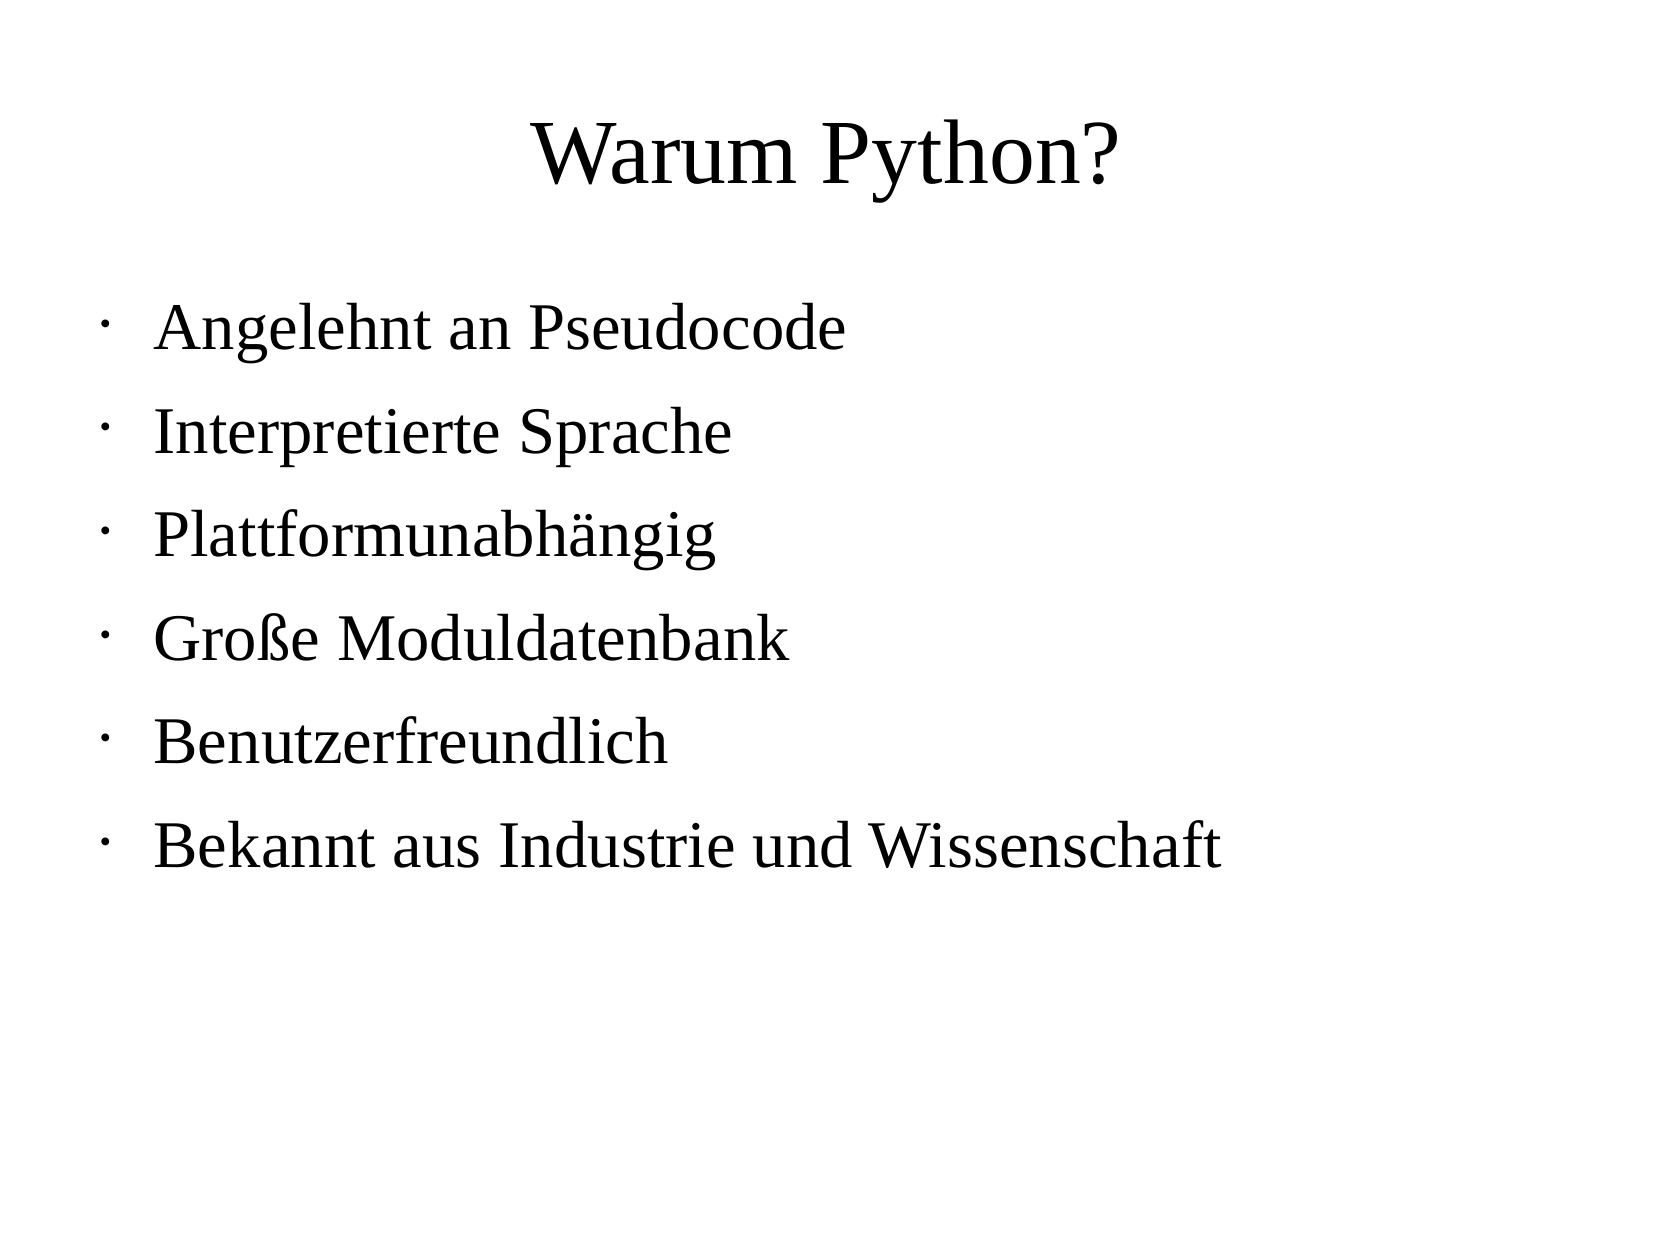

# Warum Python?
Angelehnt an Pseudocode
Interpretierte Sprache
Plattformunabhängig
Große Moduldatenbank
Benutzerfreundlich
Bekannt aus Industrie und Wissenschaft